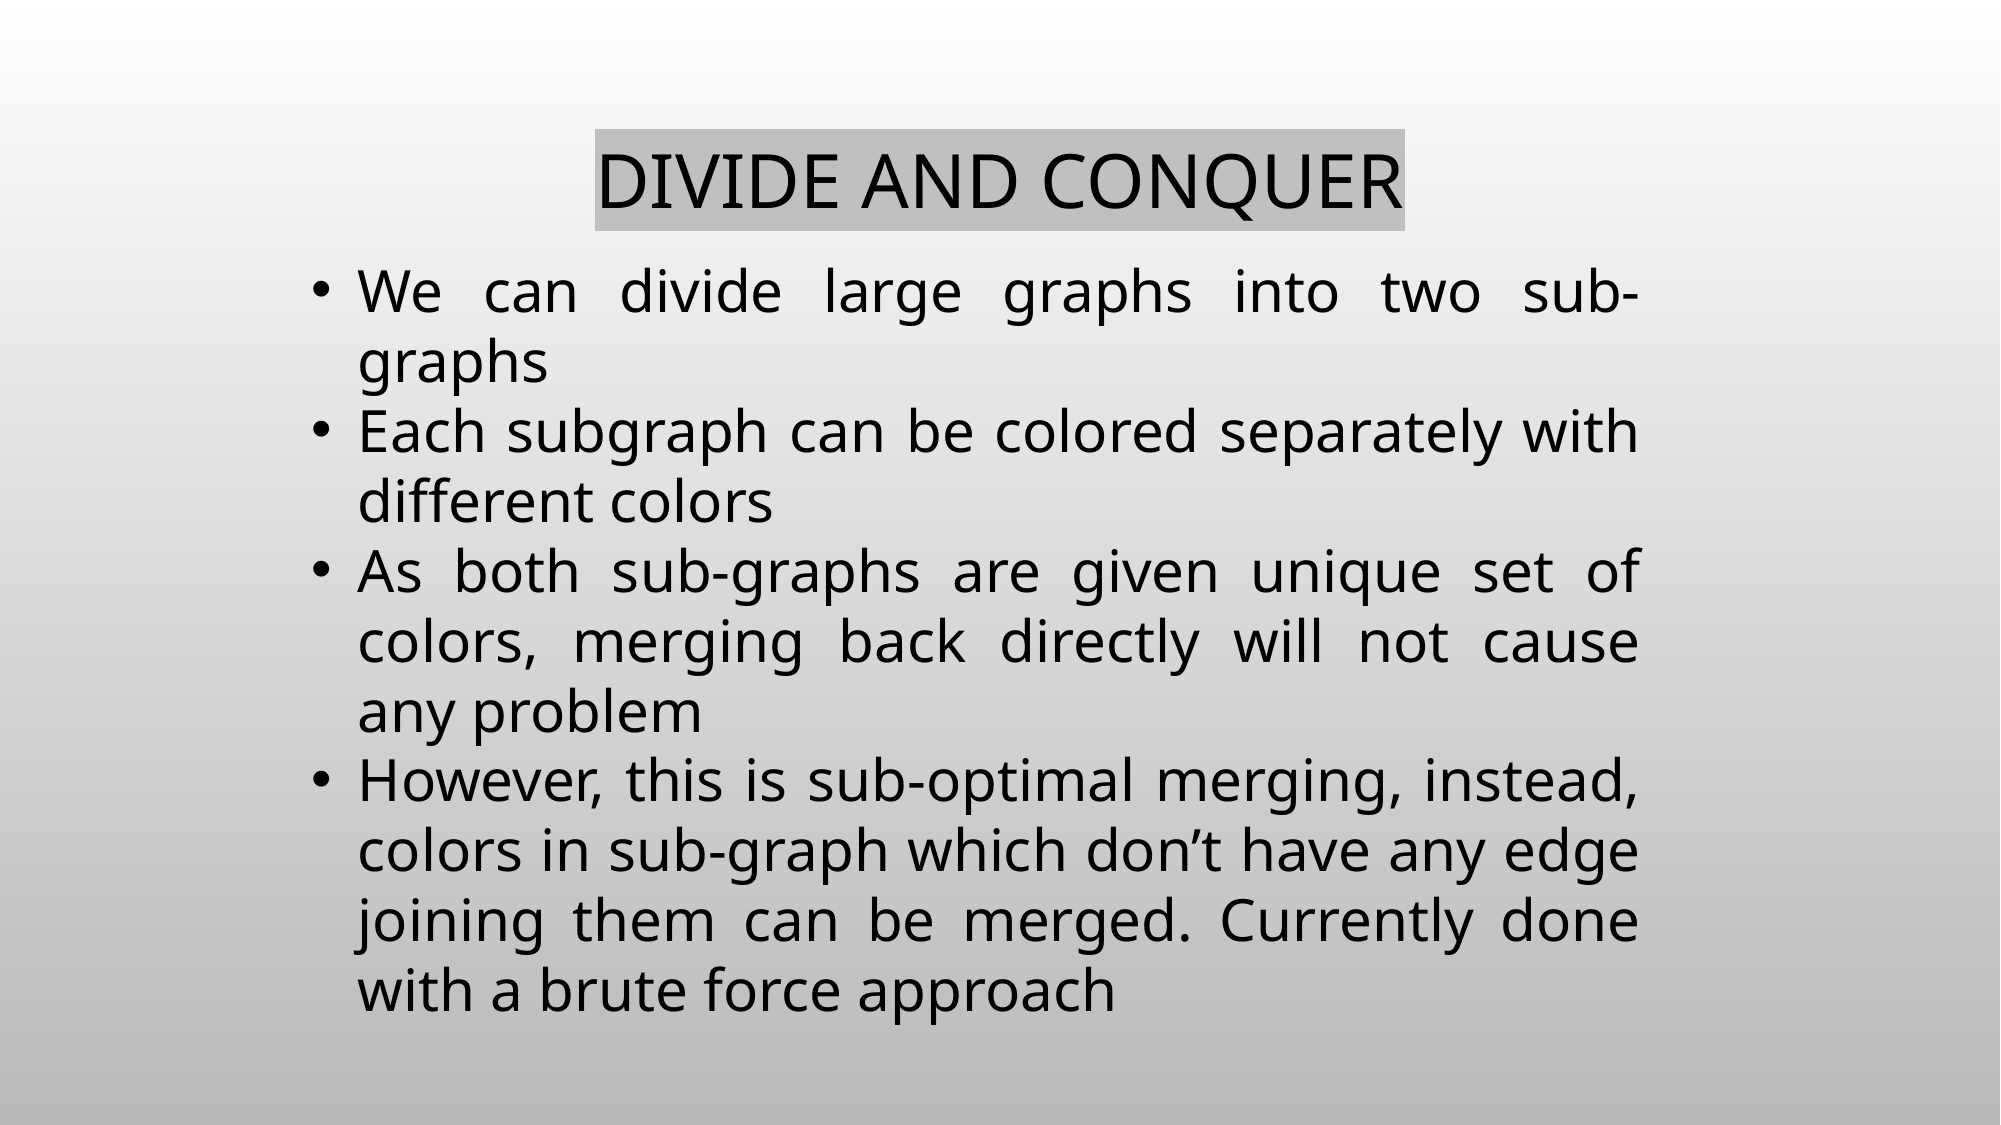

# Divide and conquer
We can divide large graphs into two sub-graphs
Each subgraph can be colored separately with different colors
As both sub-graphs are given unique set of colors, merging back directly will not cause any problem
However, this is sub-optimal merging, instead, colors in sub-graph which don’t have any edge joining them can be merged. Currently done with a brute force approach